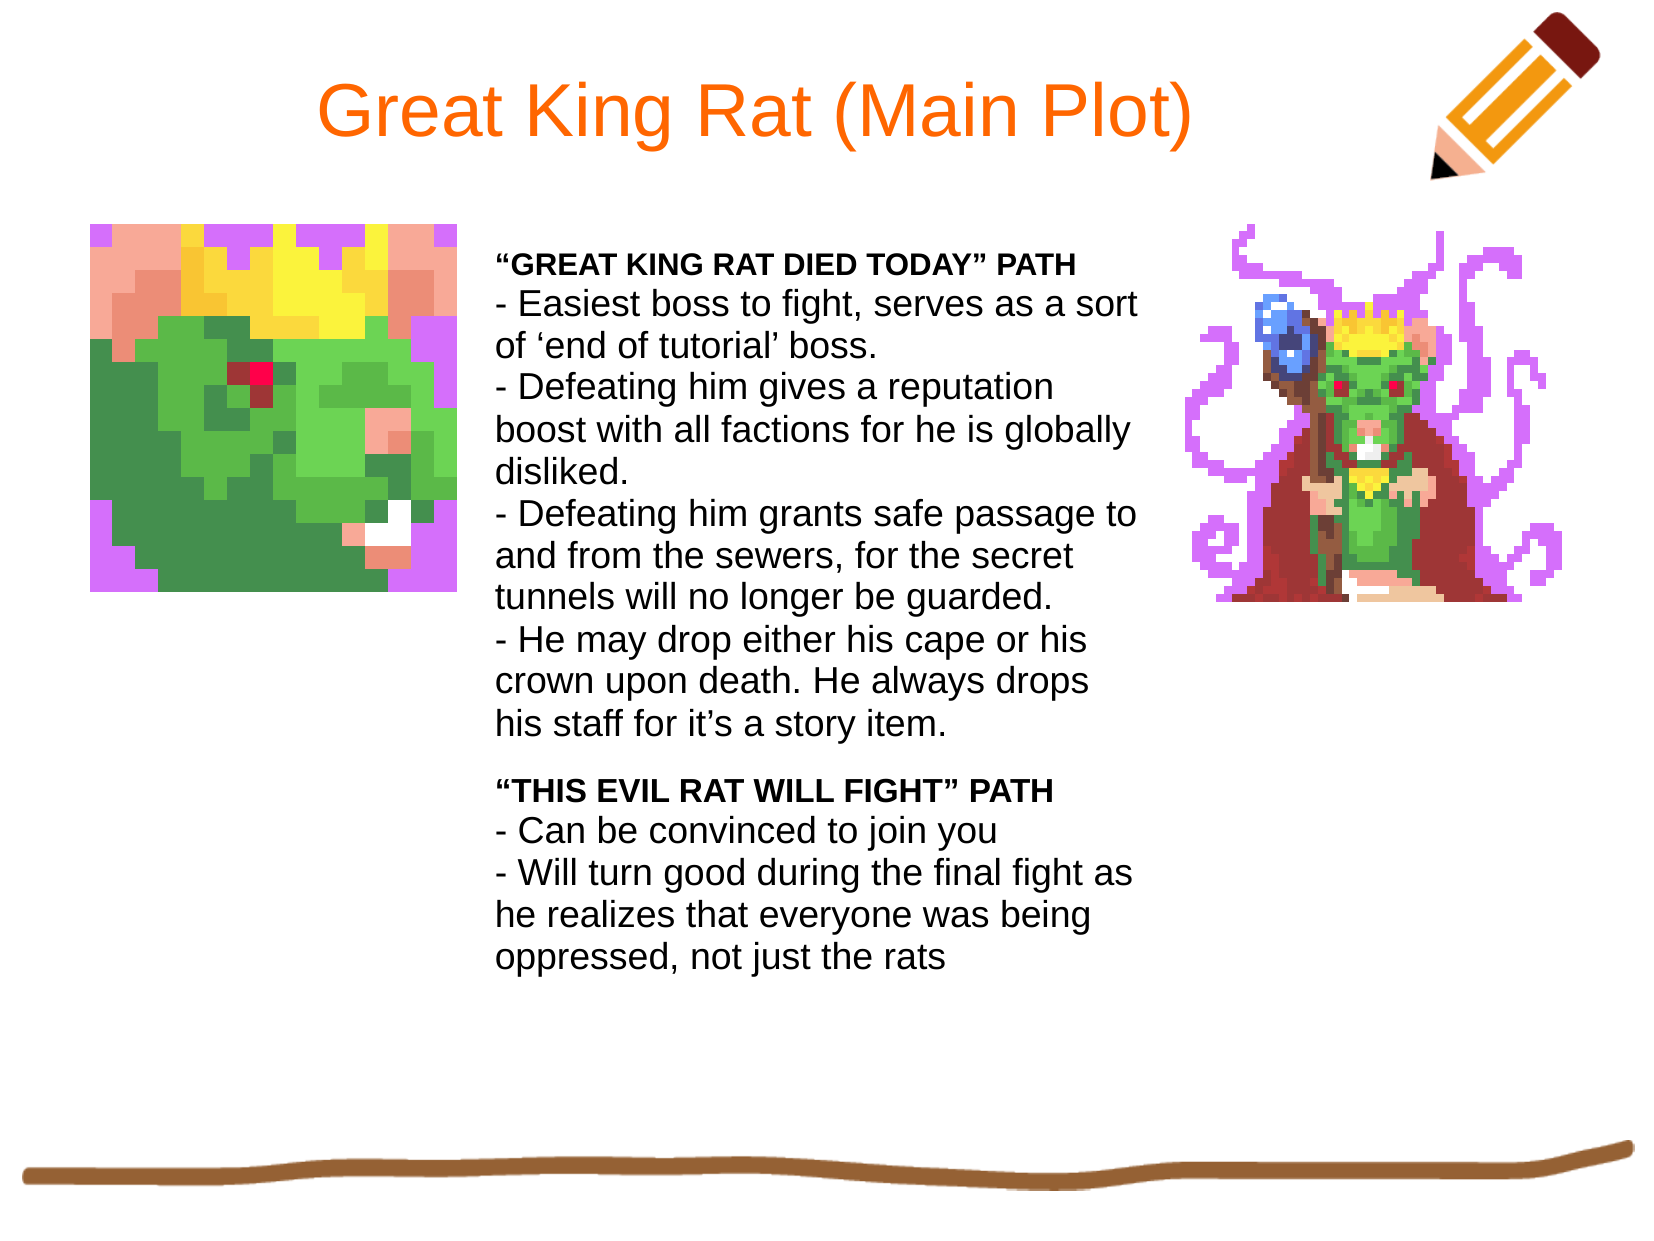

# Great King Rat (Main Plot)
“GREAT KING RAT DIED TODAY” PATH
- Easiest boss to fight, serves as a sort of ‘end of tutorial’ boss.
- Defeating him gives a reputation boost with all factions for he is globally disliked.
- Defeating him grants safe passage to and from the sewers, for the secret tunnels will no longer be guarded.
- He may drop either his cape or his crown upon death. He always drops his staff for it’s a story item.
“THIS EVIL RAT WILL FIGHT” PATH
- Can be convinced to join you
- Will turn good during the final fight as he realizes that everyone was being oppressed, not just the rats